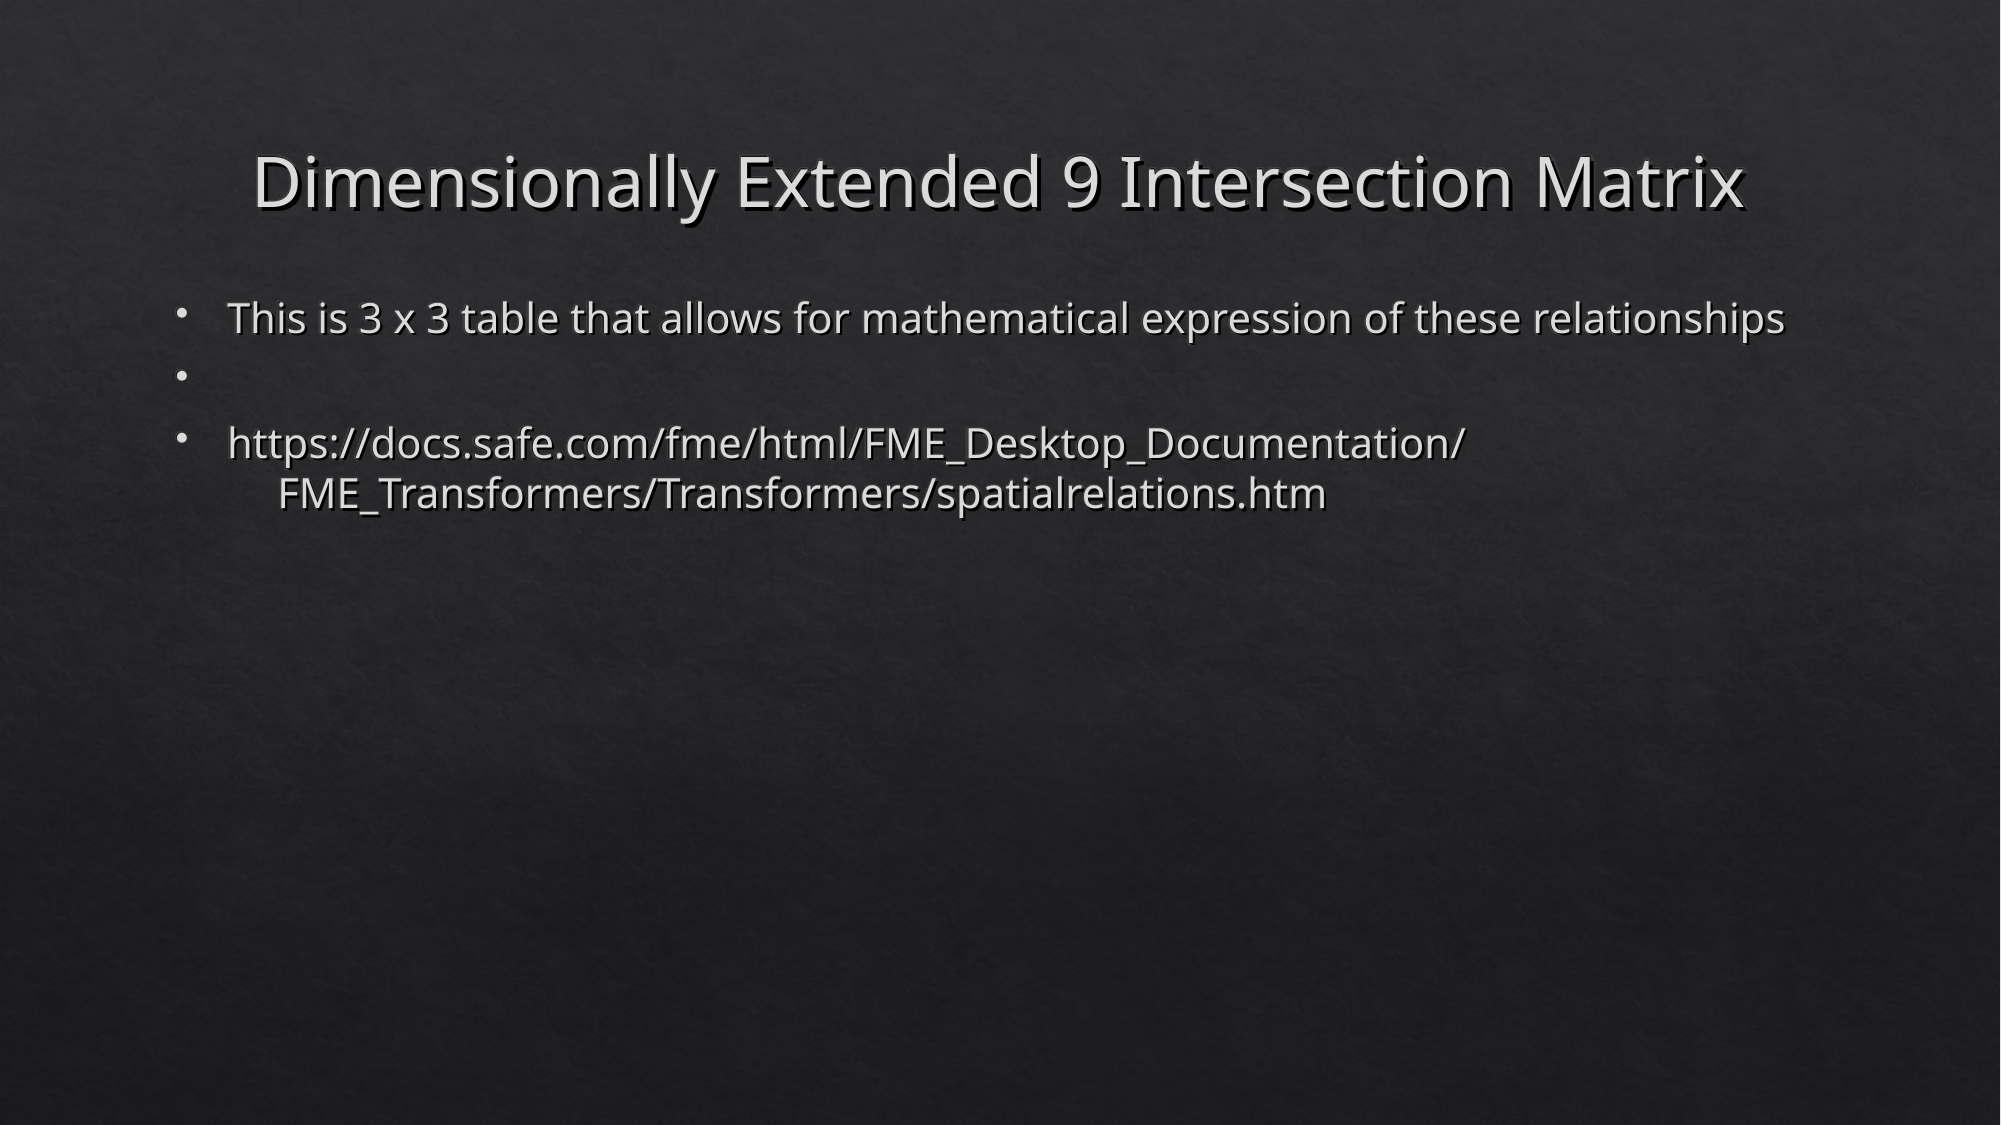

# Dimensionally Extended 9 Intersection Matrix
This is 3 x 3 table that allows for mathematical expression of these relationships
https://docs.safe.com/fme/html/FME_Desktop_Documentation/FME_Transformers/Transformers/spatialrelations.htm